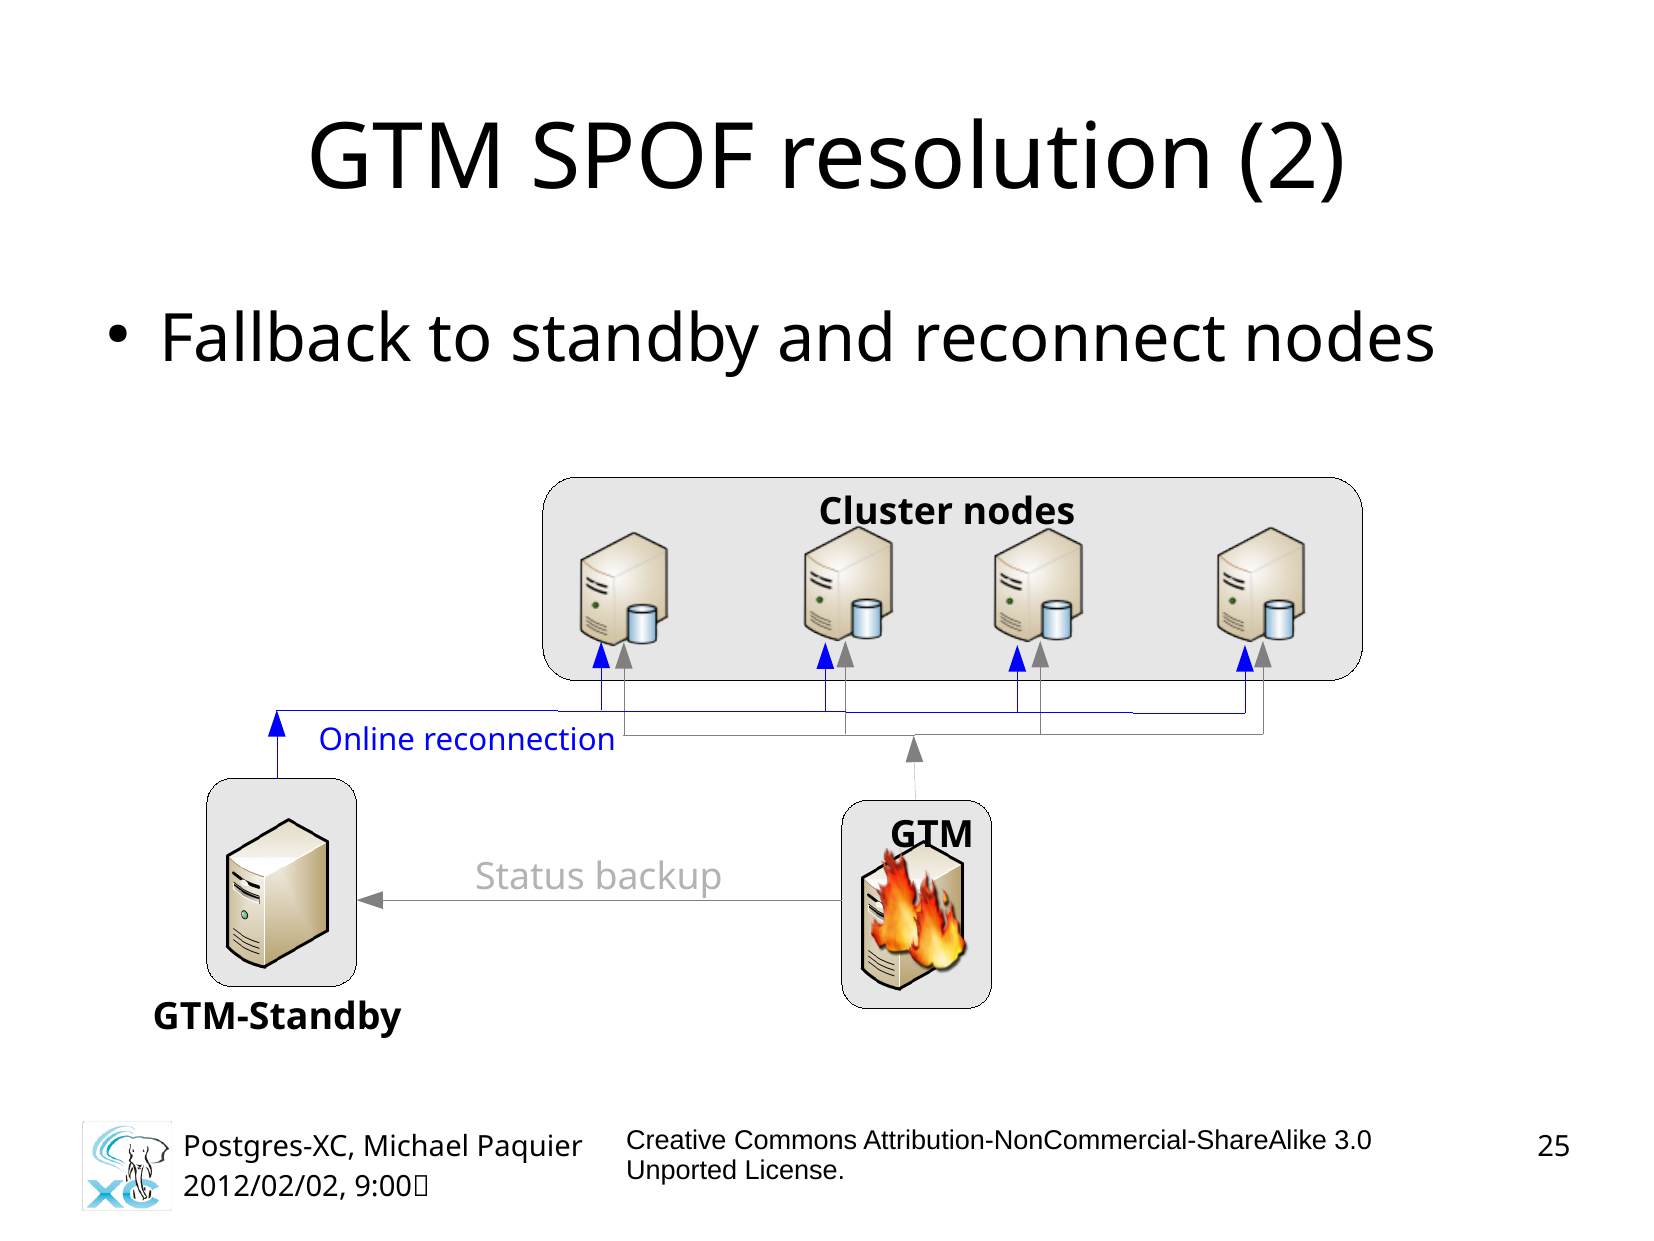

# GTM SPOF resolution (2)
Fallback to standby and reconnect nodes
Cluster nodes
Online reconnection
GTM
Status backup
GTM-Standby
25